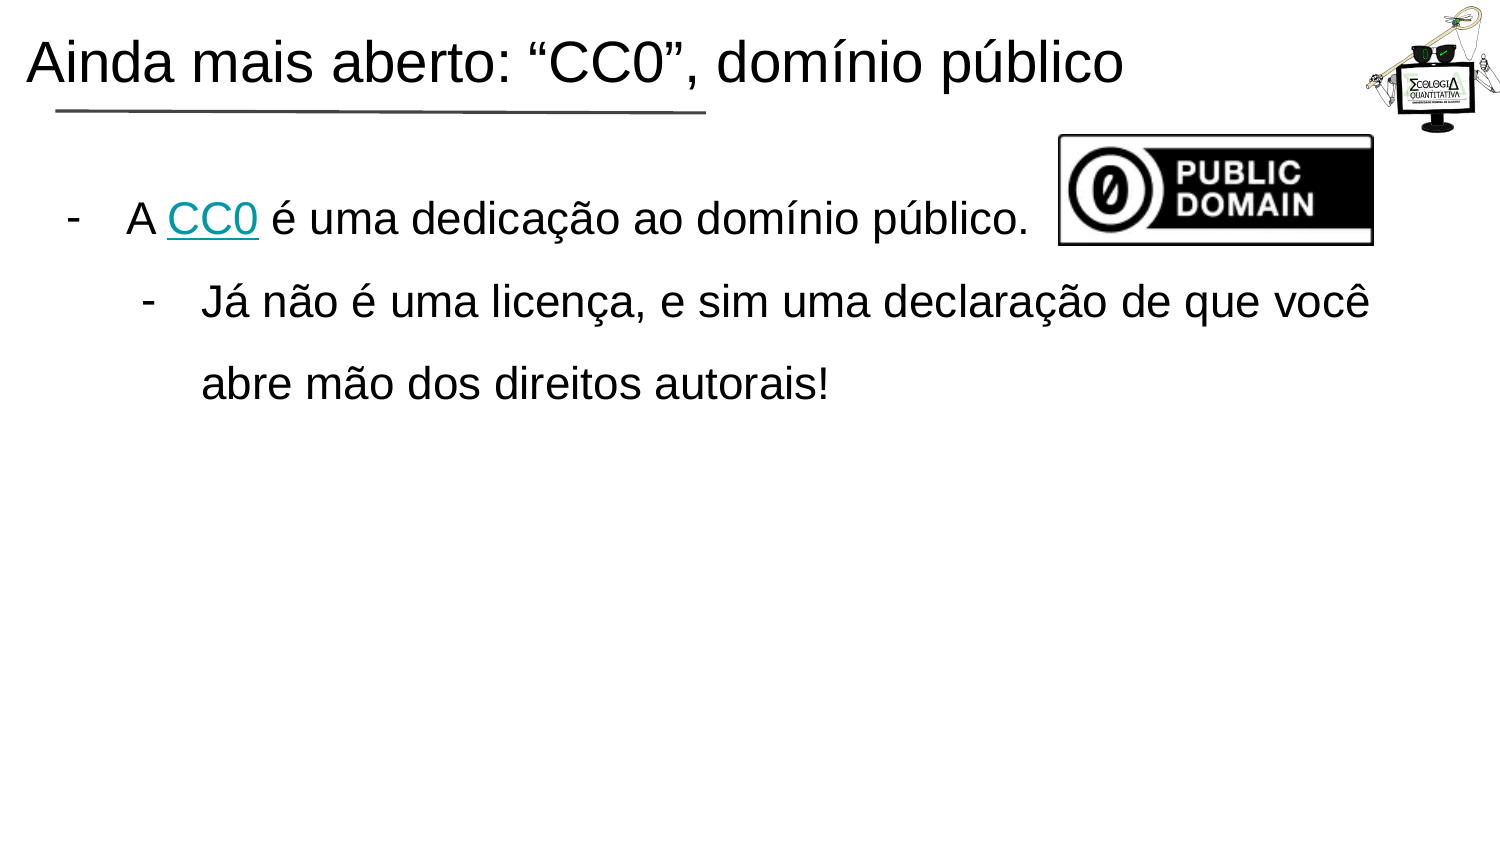

Ainda mais aberto: “CC0”, domínio público
A CC0 é uma dedicação ao domínio público.
Já não é uma licença, e sim uma declaração de que você abre mão dos direitos autorais!